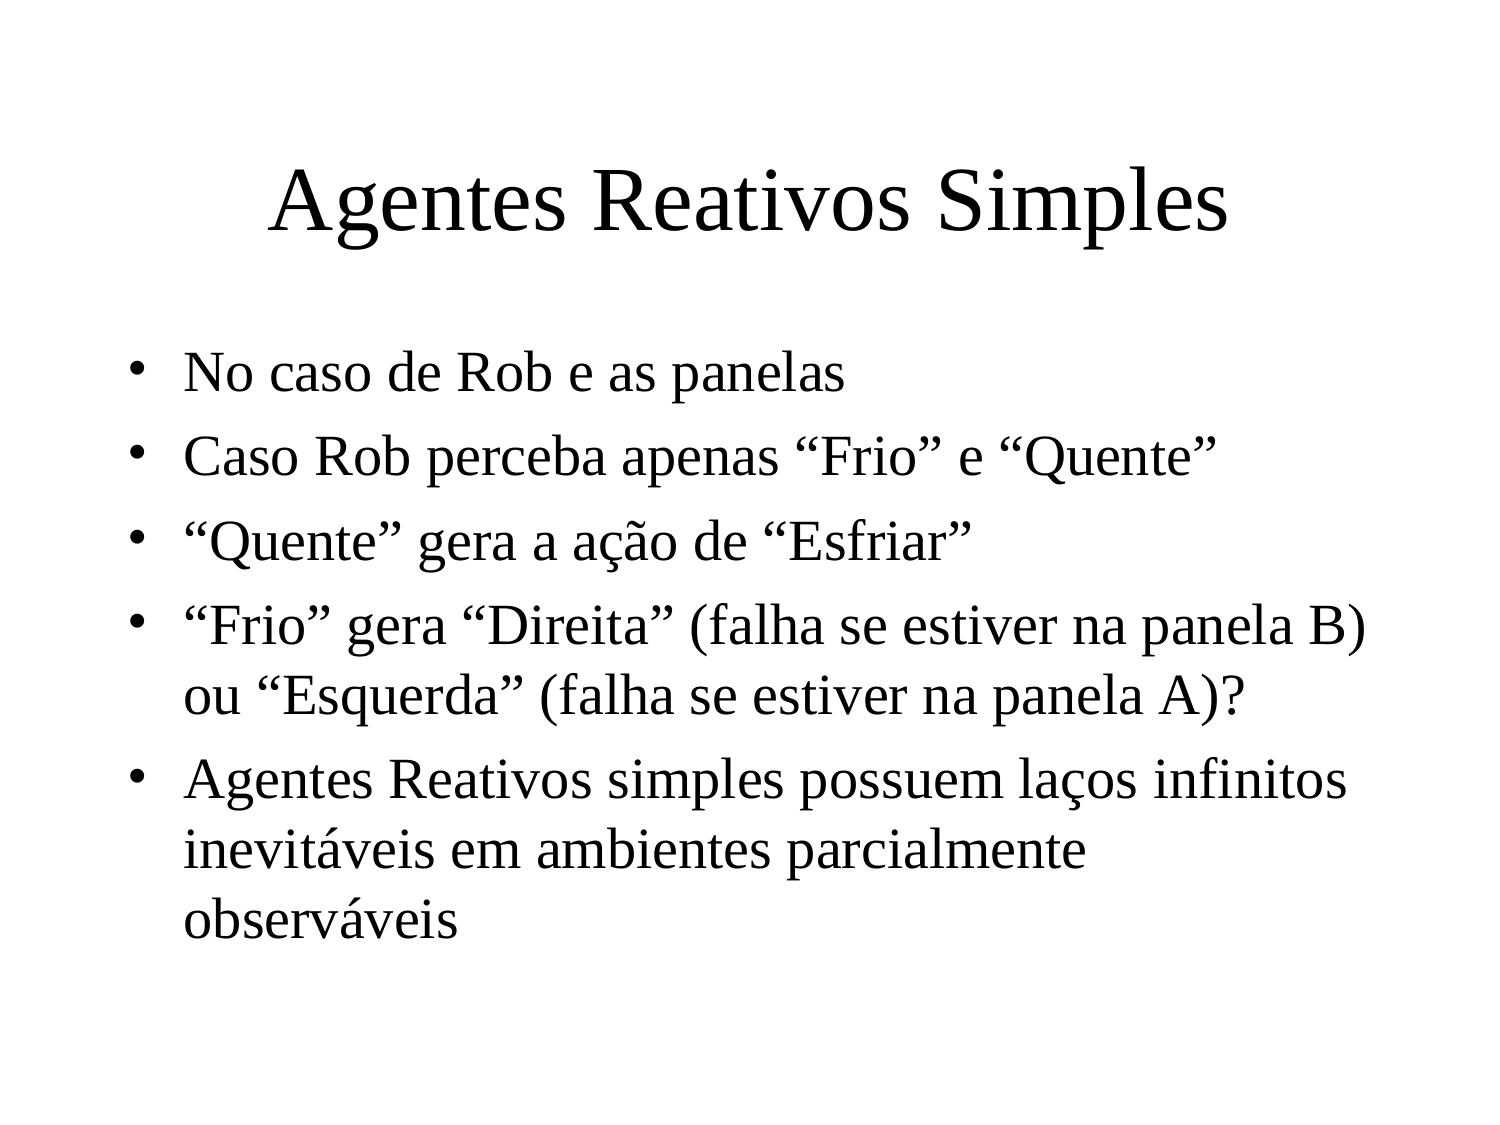

# Agentes Reativos Simples
No caso de Rob e as panelas
Caso Rob perceba apenas “Frio” e “Quente”
“Quente” gera a ação de “Esfriar”
“Frio” gera “Direita” (falha se estiver na panela B) ou “Esquerda” (falha se estiver na panela A)?
Agentes Reativos simples possuem laços infinitos inevitáveis em ambientes parcialmente observáveis